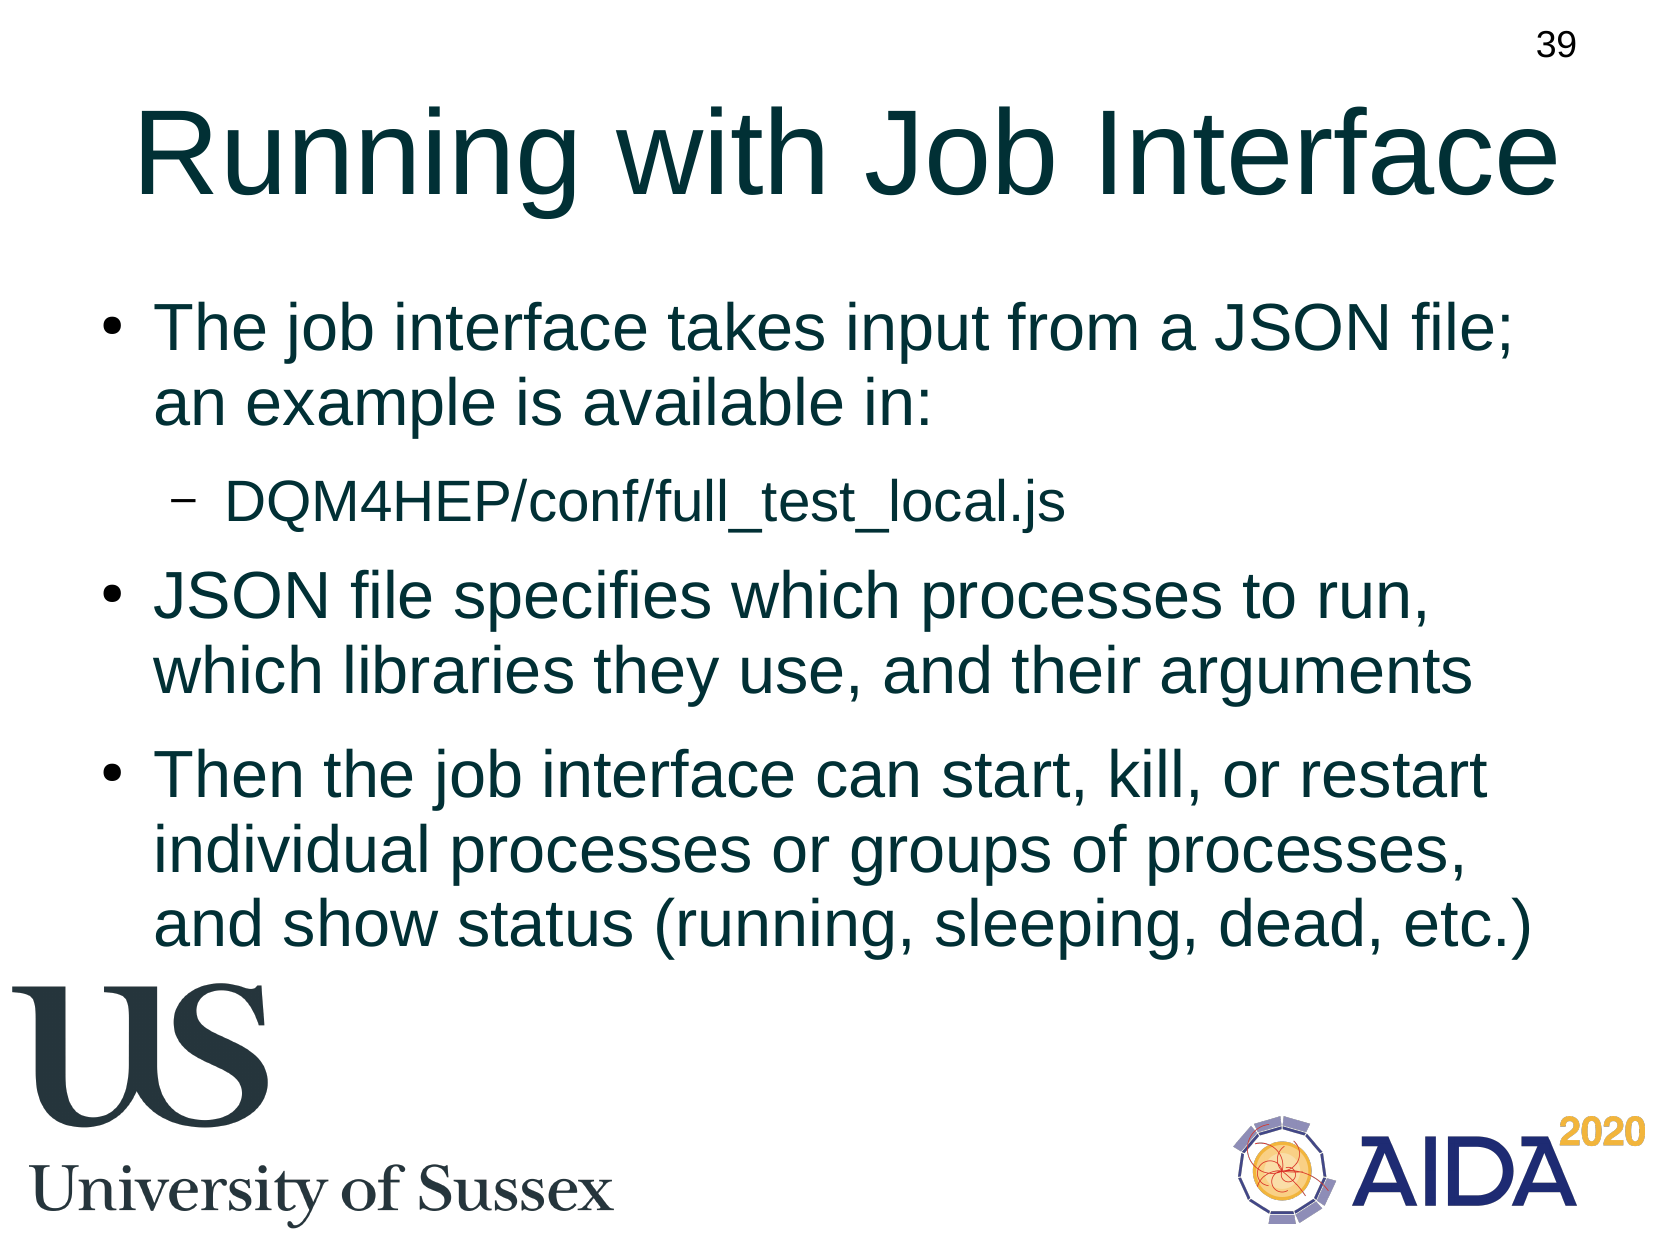

# Running with Job Interface
The job interface takes input from a JSON file; an example is available in:
DQM4HEP/conf/full_test_local.js
JSON file specifies which processes to run, which libraries they use, and their arguments
Then the job interface can start, kill, or restart individual processes or groups of processes, and show status (running, sleeping, dead, etc.)